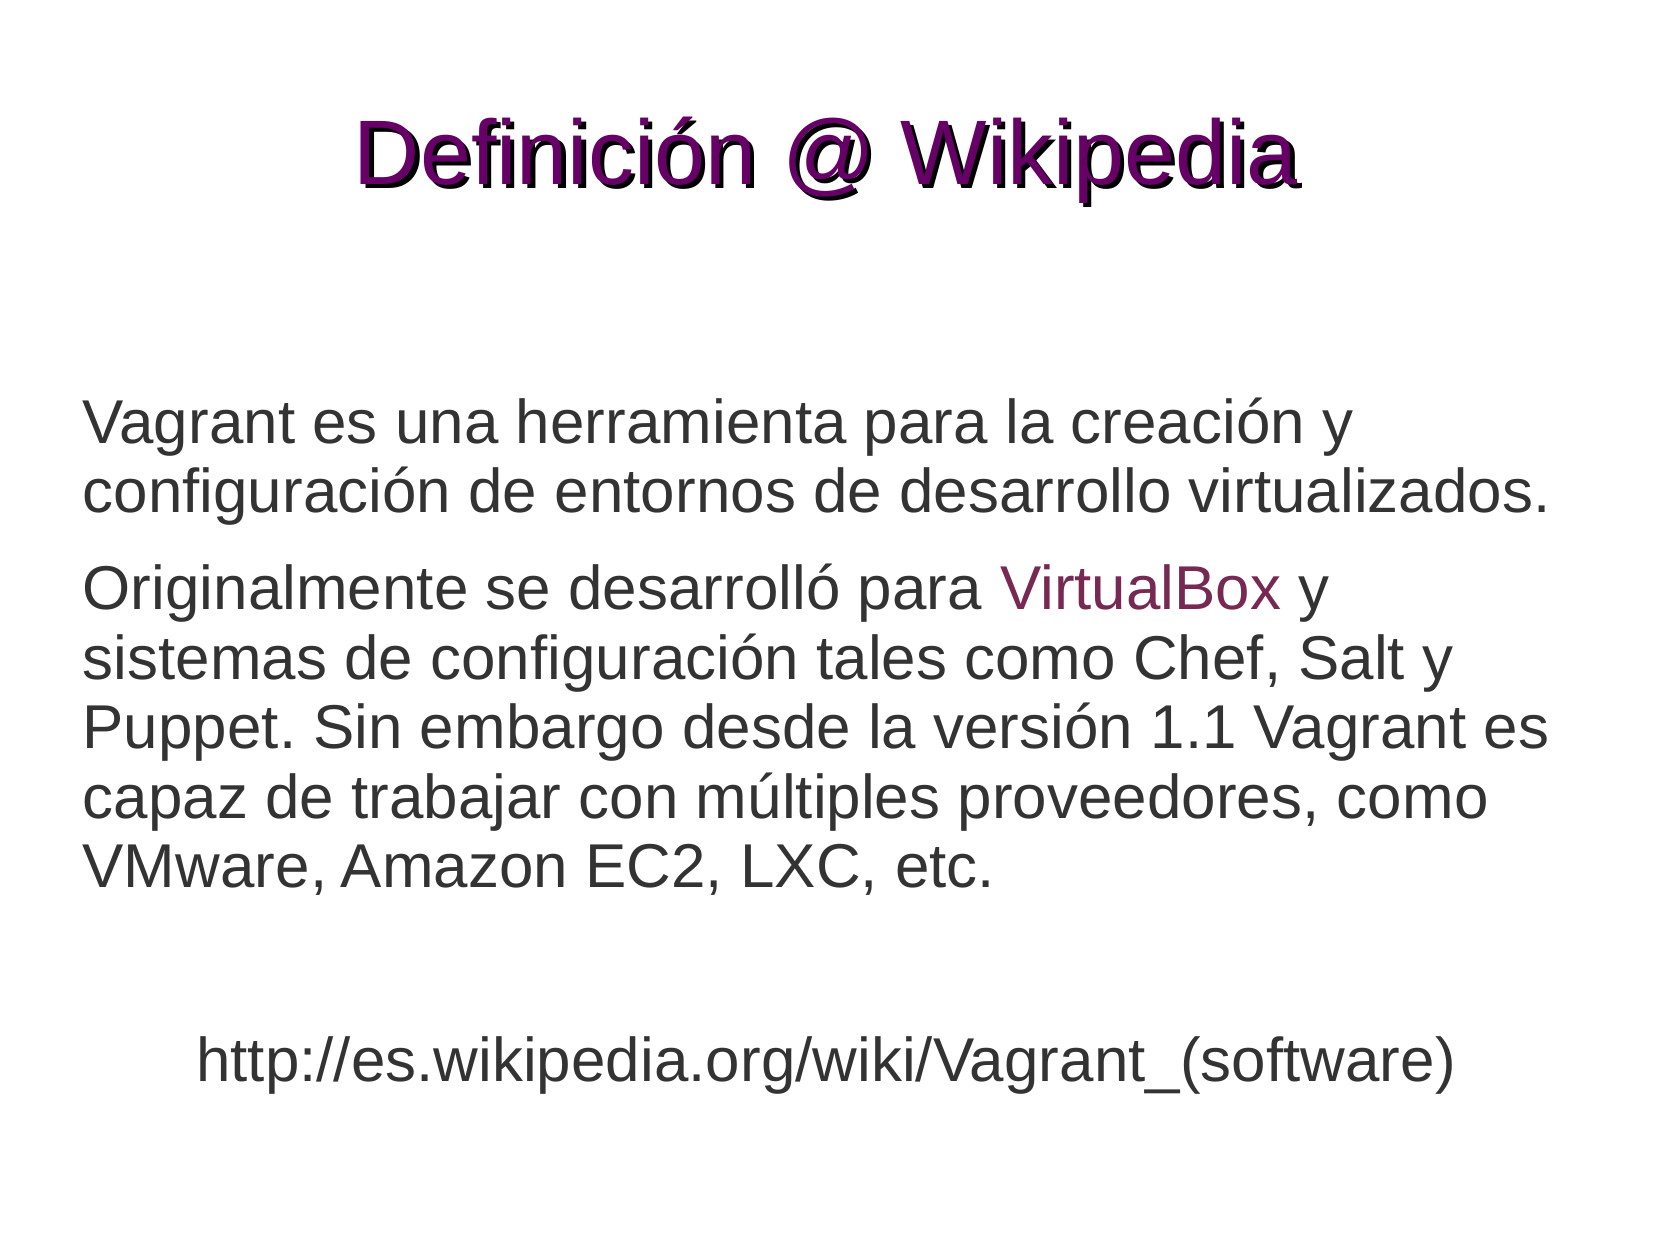

# Definición @ Wikipedia
Vagrant es una herramienta para la creación y configuración de entornos de desarrollo virtualizados.
Originalmente se desarrolló para VirtualBox y sistemas de configuración tales como Chef, Salt y Puppet. Sin embargo desde la versión 1.1 Vagrant es capaz de trabajar con múltiples proveedores, como VMware, Amazon EC2, LXC, etc.
http://es.wikipedia.org/wiki/Vagrant_(software)